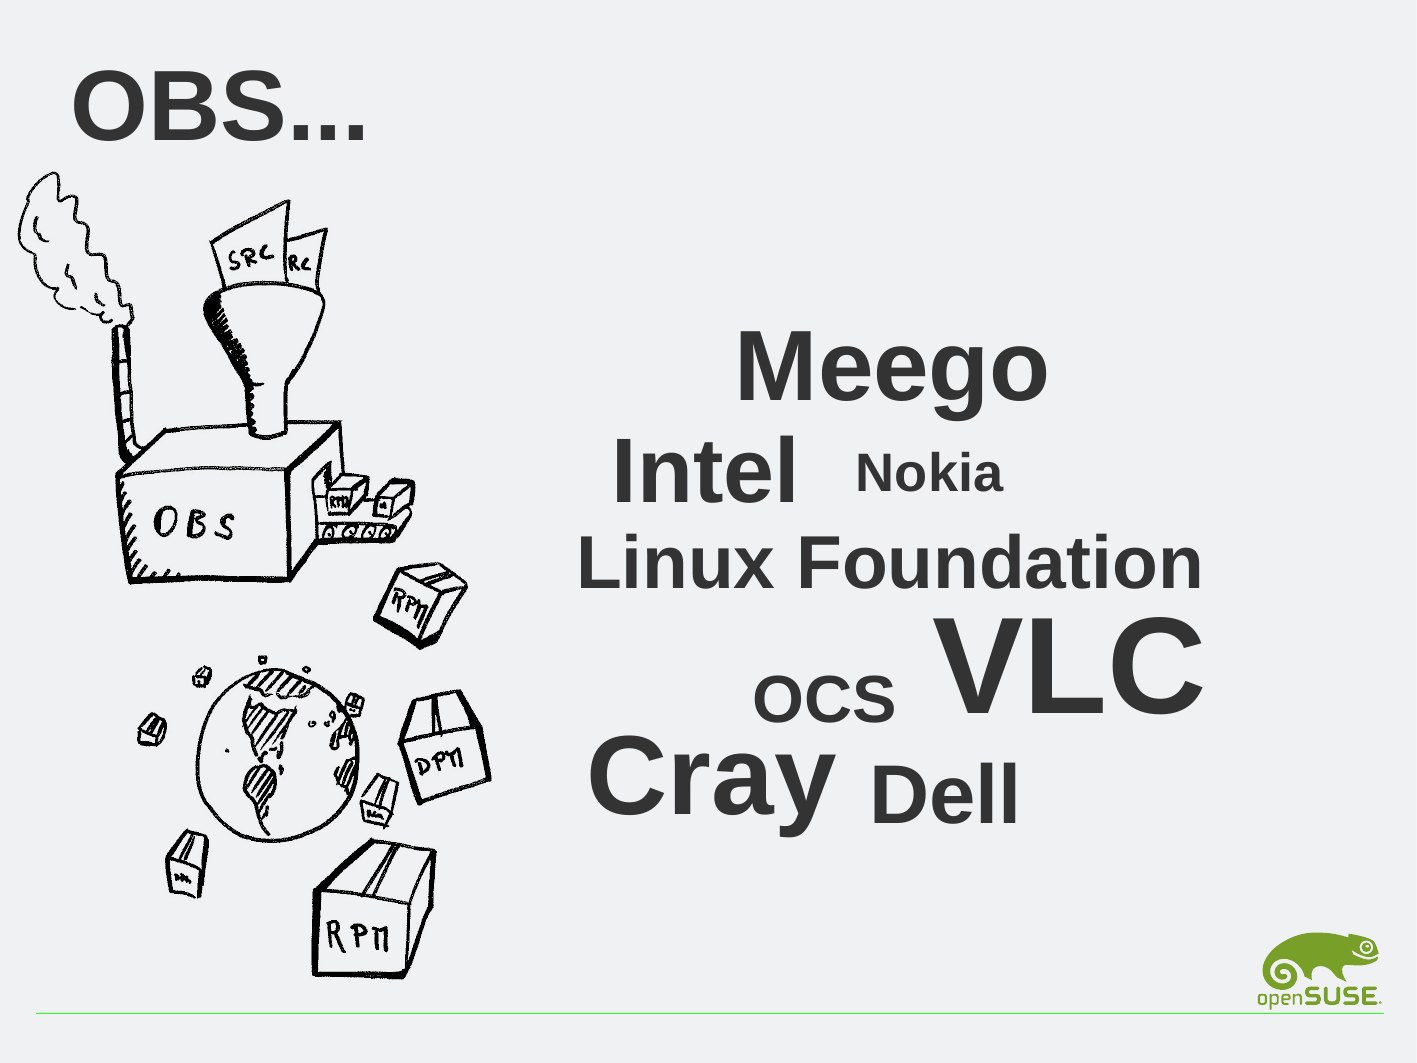

# OBS...
Meego
Intel
Nokia
Linux Foundation
VLC
OCS
Cray
Dell